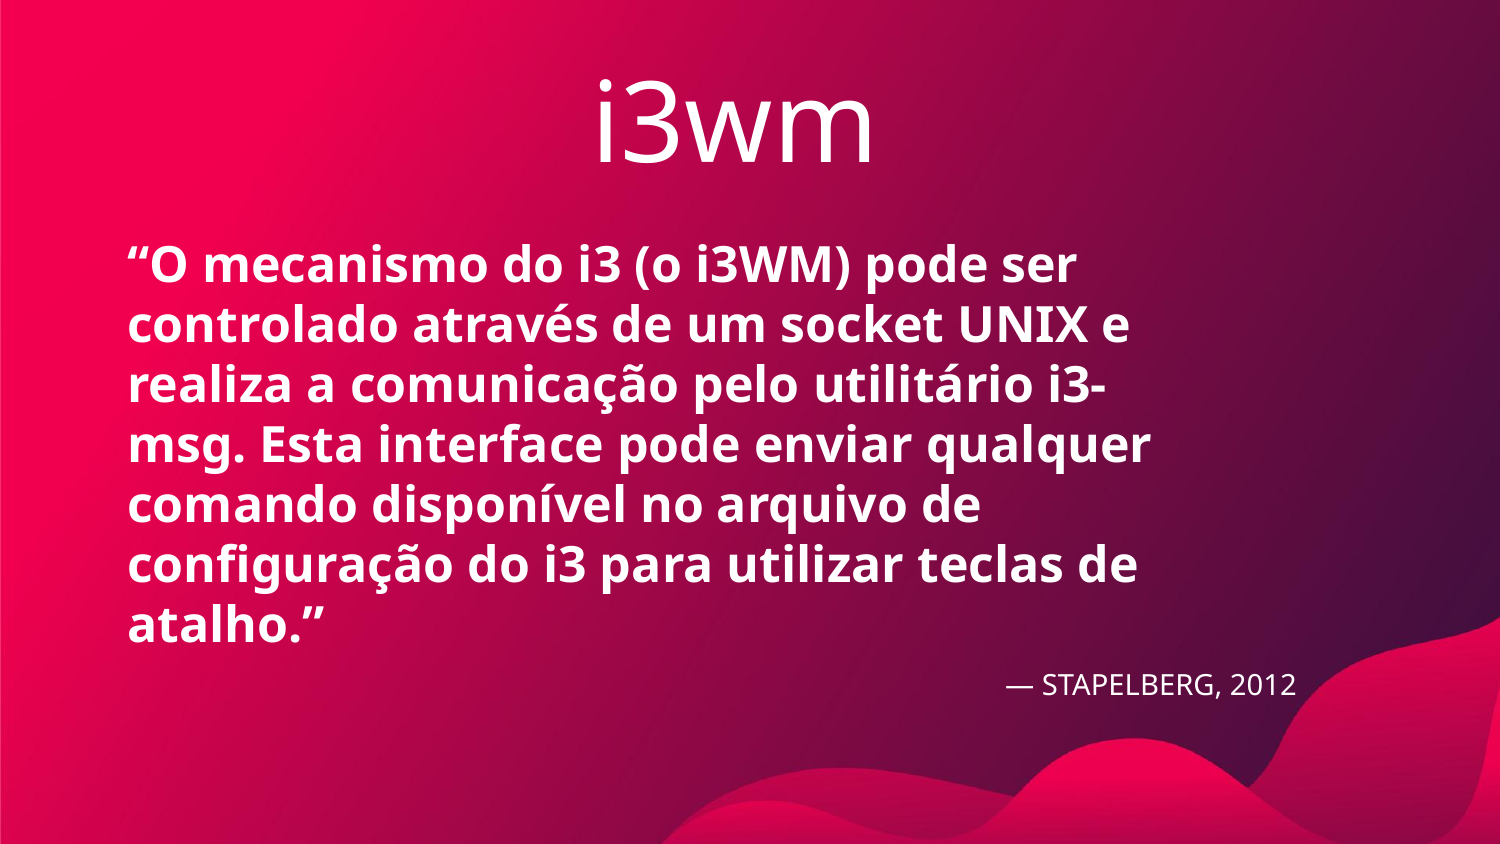

i3wm
“O mecanismo do i3 (o i3WM) pode ser controlado através de um socket UNIX e realiza a comunicação pelo utilitário i3-msg. Esta interface pode enviar qualquer comando disponível no arquivo de configuração do i3 para utilizar teclas de atalho.”
— STAPELBERG, 2012